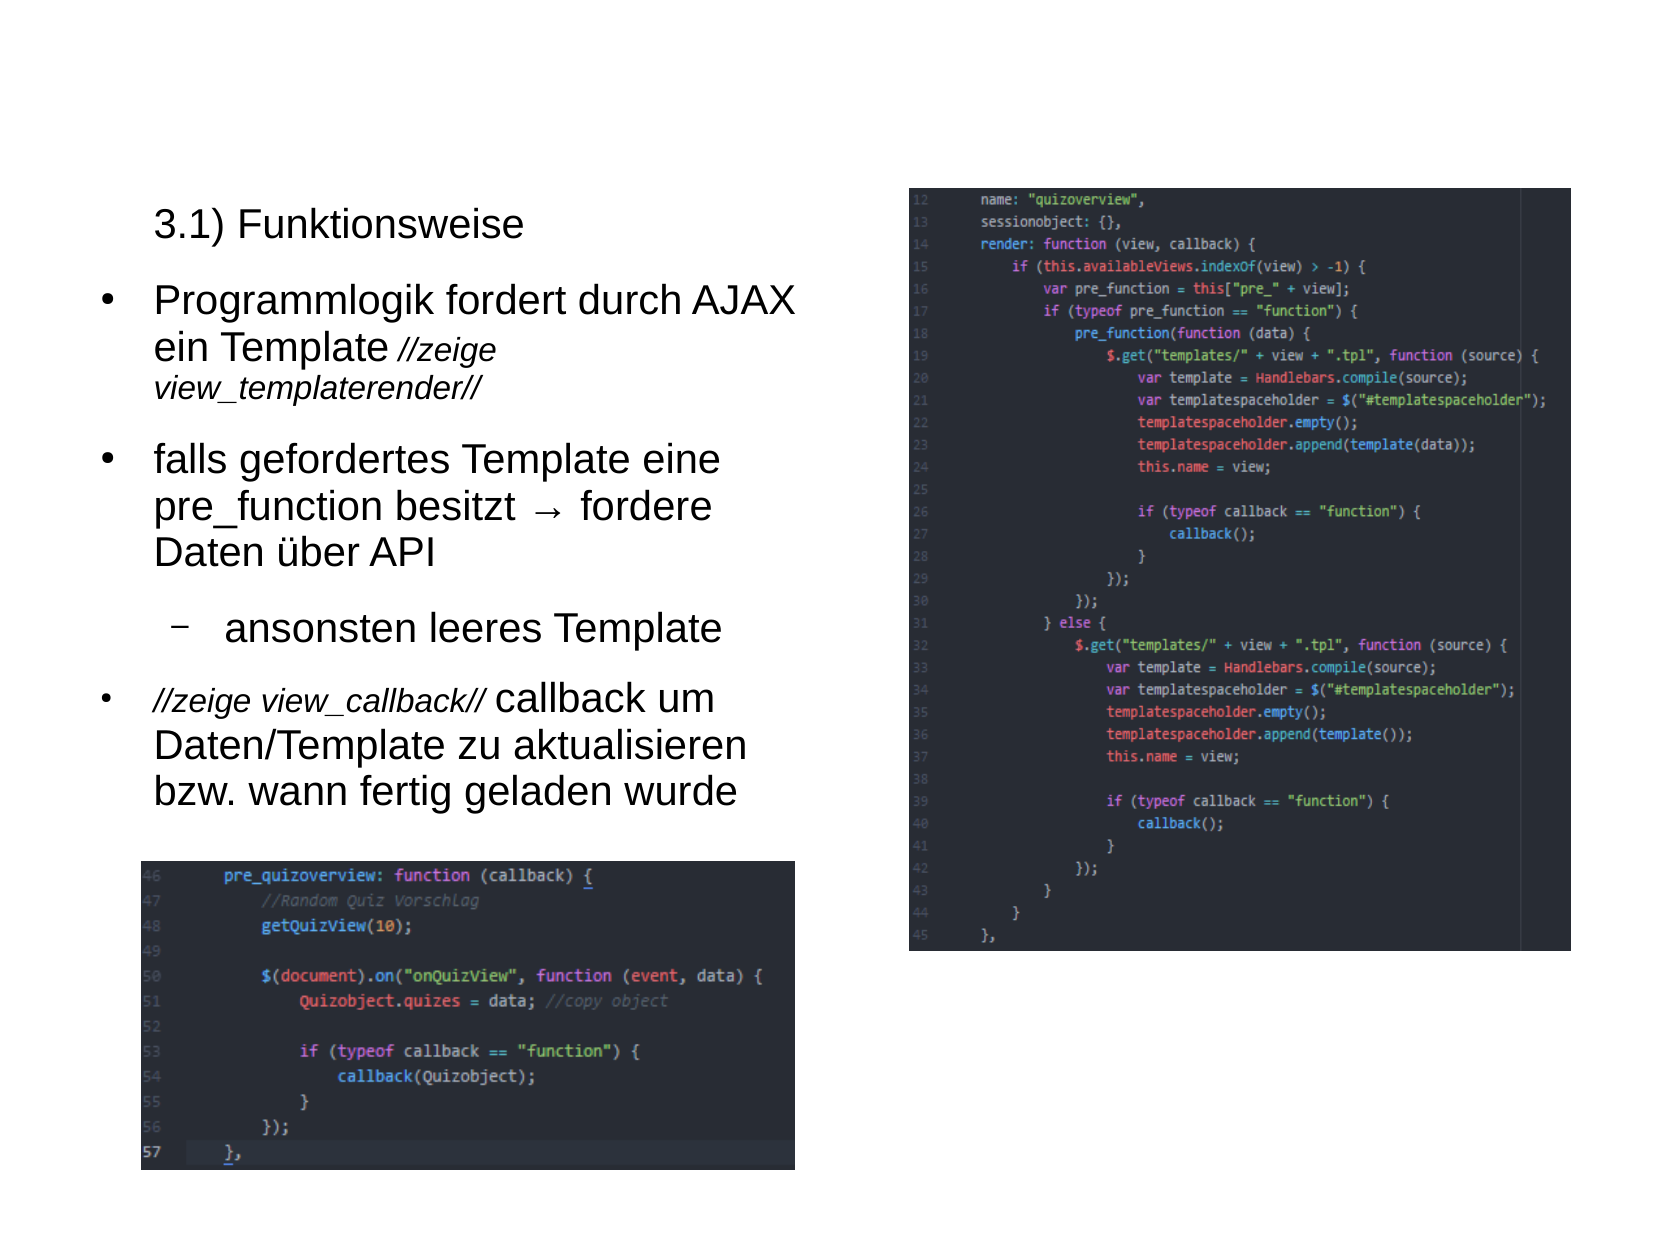

#
3.1) Funktionsweise
Programmlogik fordert durch AJAX ein Template //zeige view_templaterender//
falls gefordertes Template eine pre_function besitzt → fordere Daten über API
ansonsten leeres Template
//zeige view_callback// callback um Daten/Template zu aktualisieren bzw. wann fertig geladen wurde